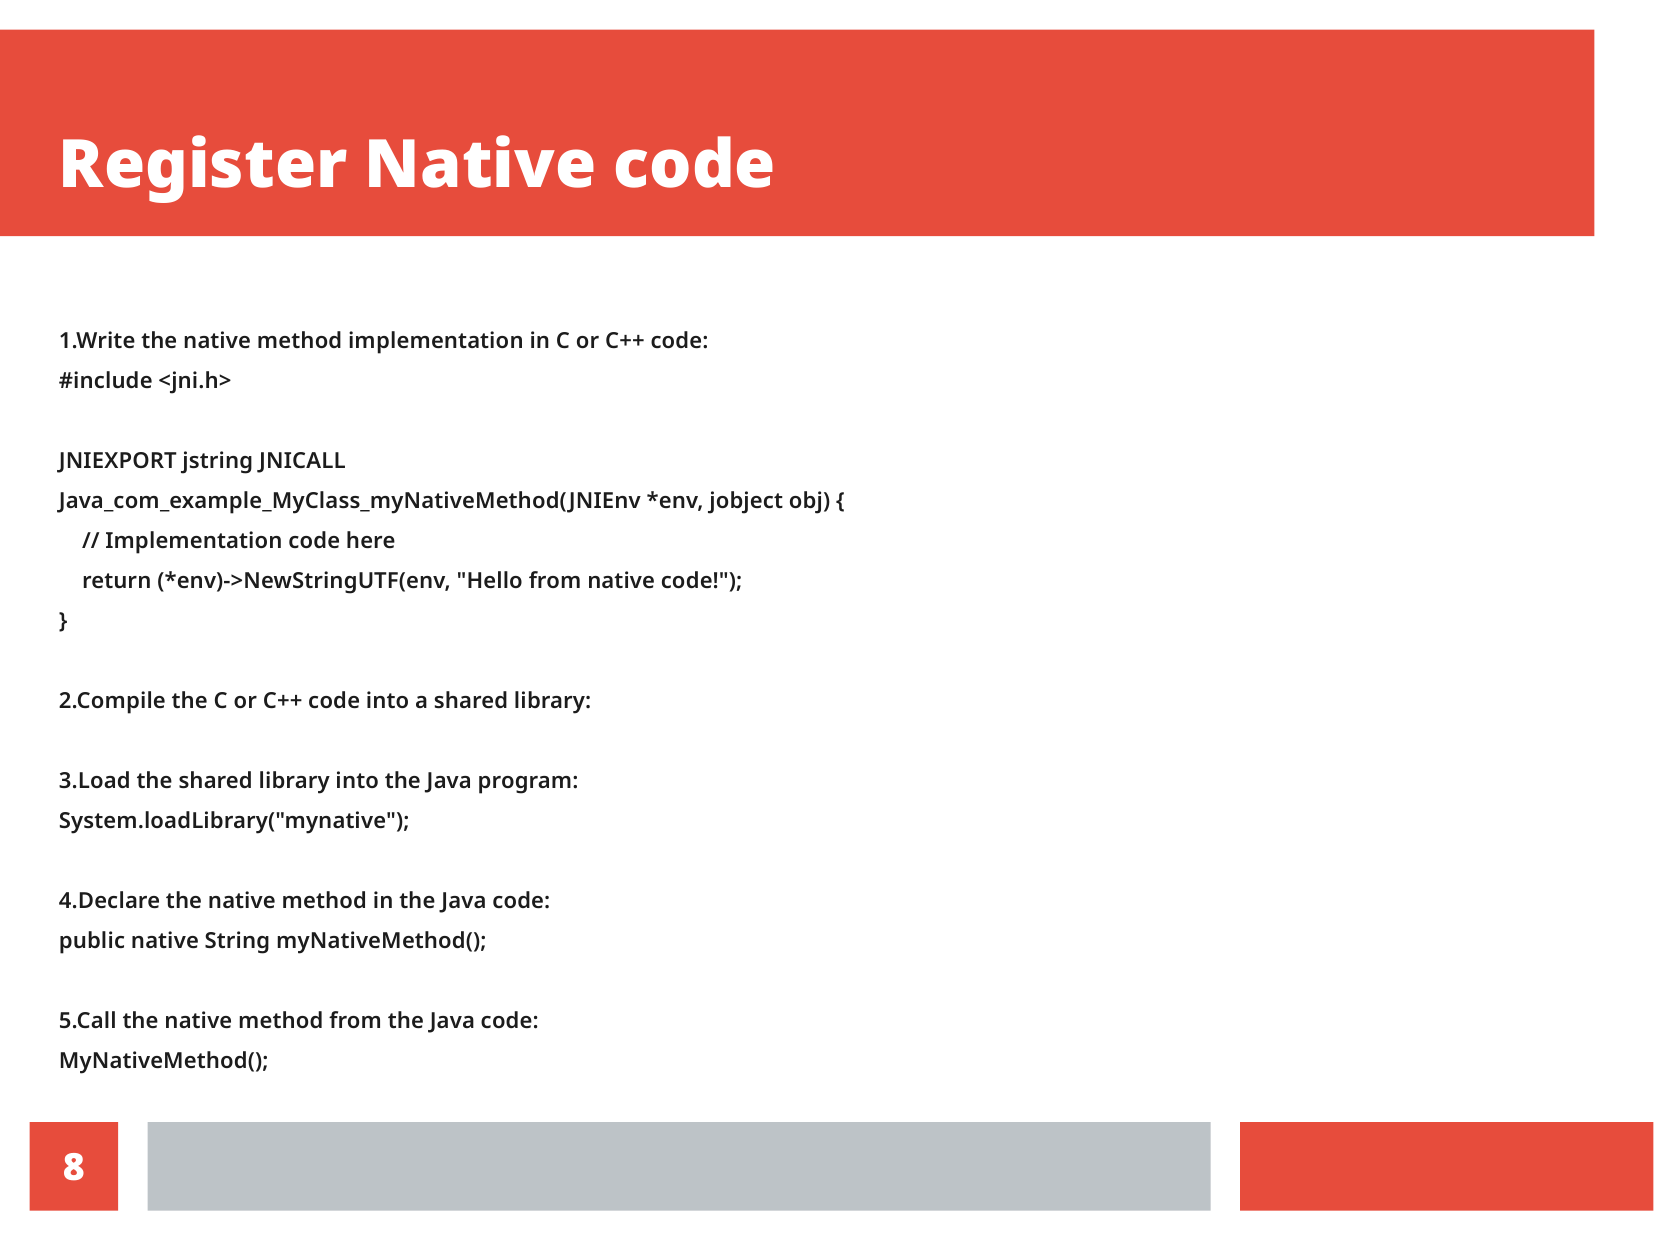

# Register Native code
1.Write the native method implementation in C or C++ code:
#include <jni.h>
JNIEXPORT jstring JNICALL
Java_com_example_MyClass_myNativeMethod(JNIEnv *env, jobject obj) {
 // Implementation code here
 return (*env)->NewStringUTF(env, "Hello from native code!");
}
2.Compile the C or C++ code into a shared library:
3.Load the shared library into the Java program:
System.loadLibrary("mynative");
4.Declare the native method in the Java code:
public native String myNativeMethod();
5.Call the native method from the Java code:
MyNativeMethod();
8